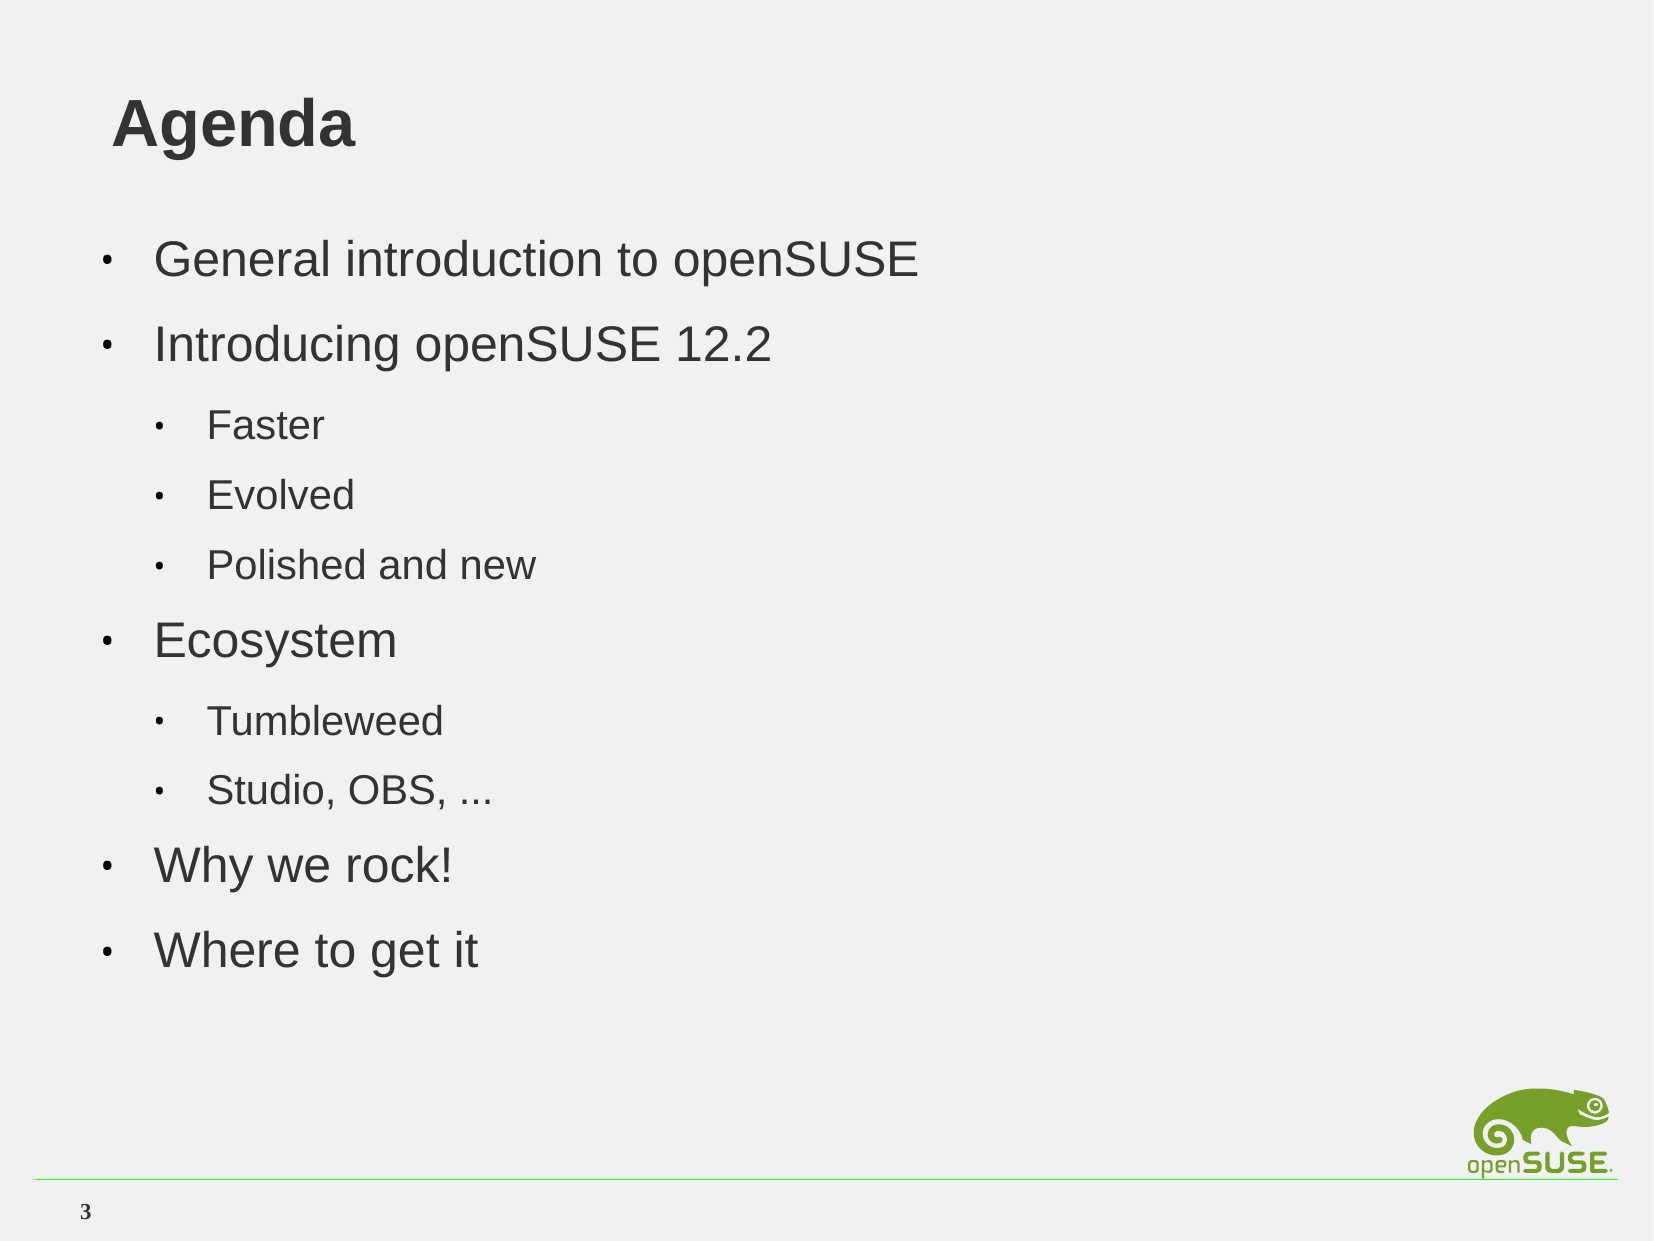

# Agenda
General introduction to openSUSE
Introducing openSUSE 12.2
Faster
Evolved
Polished and new
Ecosystem
Tumbleweed
Studio, OBS, ...
Why we rock!
Where to get it
3